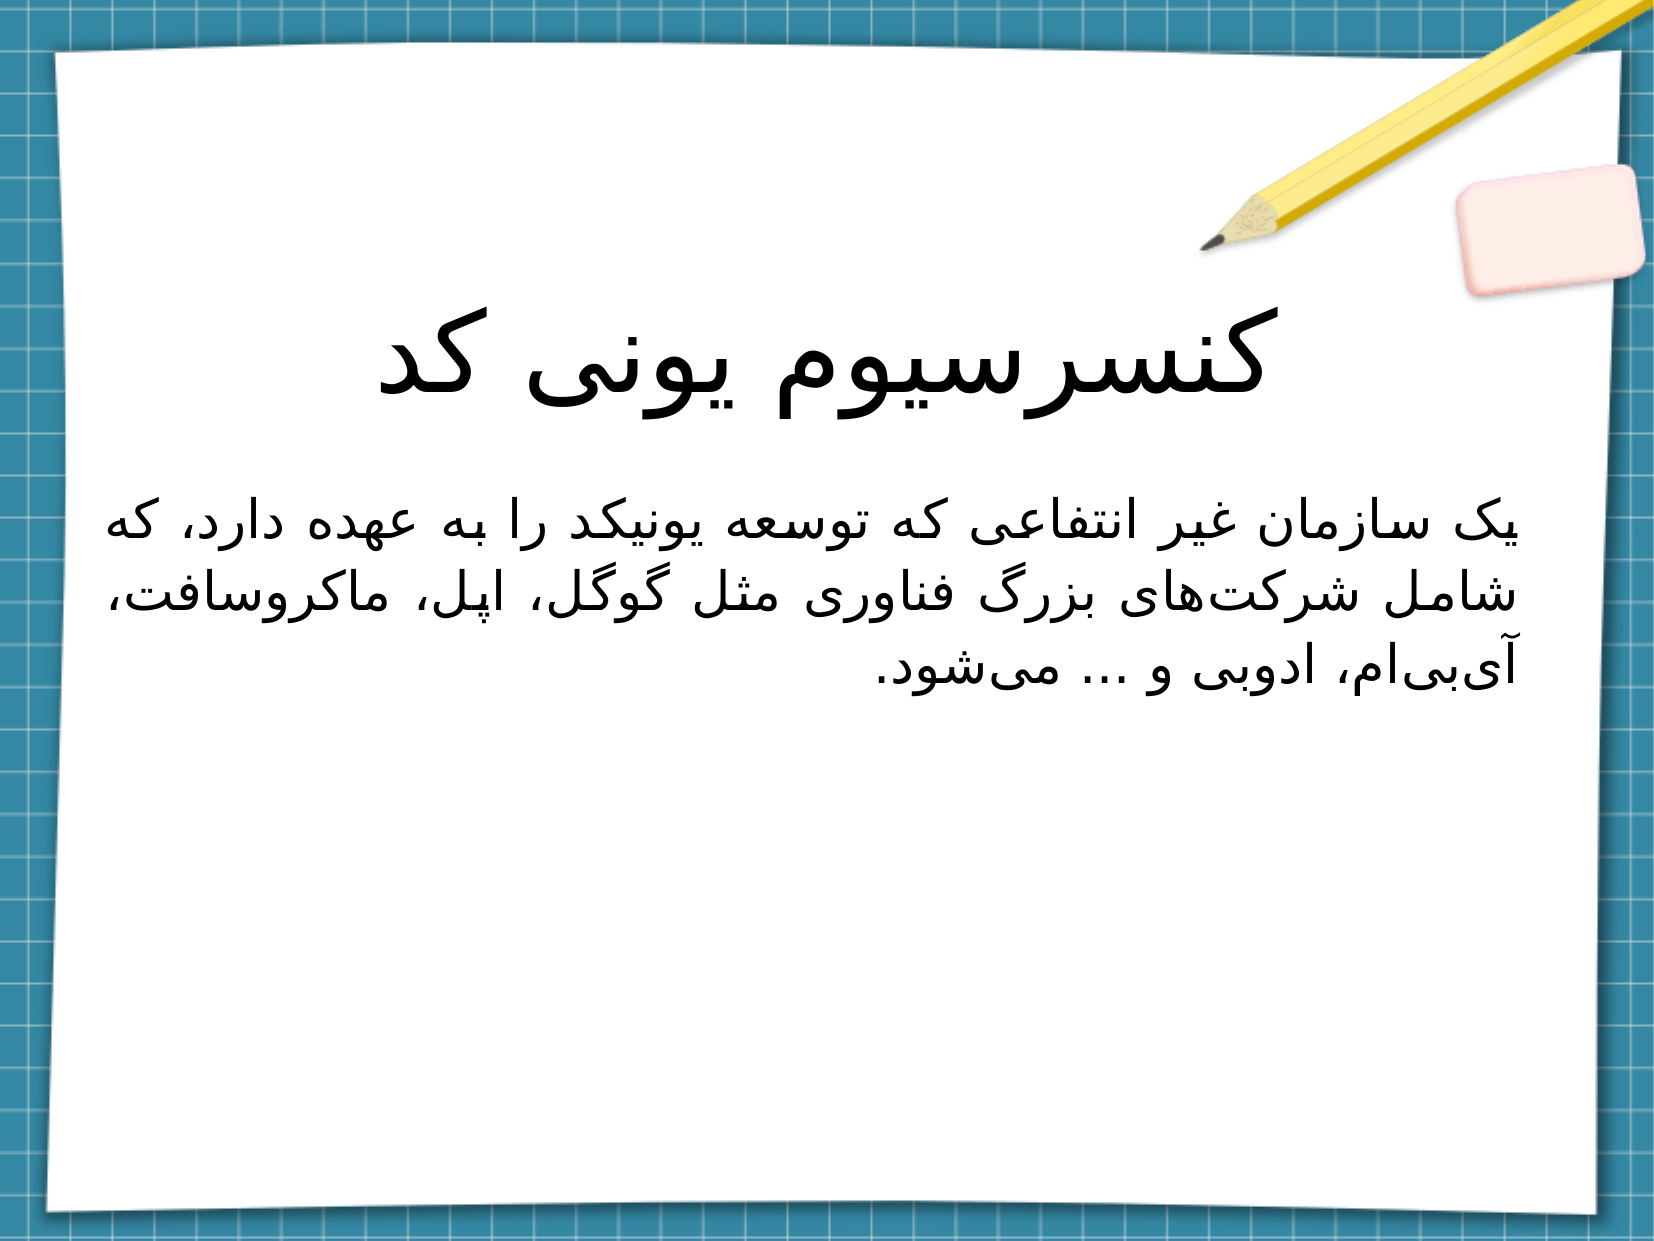

# کنسرسیوم یونی کد
یک سازمان غیر انتفاعی که توسعه یونیکد را به عهده دارد، که شامل شرکت‌های بزرگ فناوری مثل گوگل، اپل، ماکروسافت، آی‌بی‌ام، ادوبی و ... می‌شود.